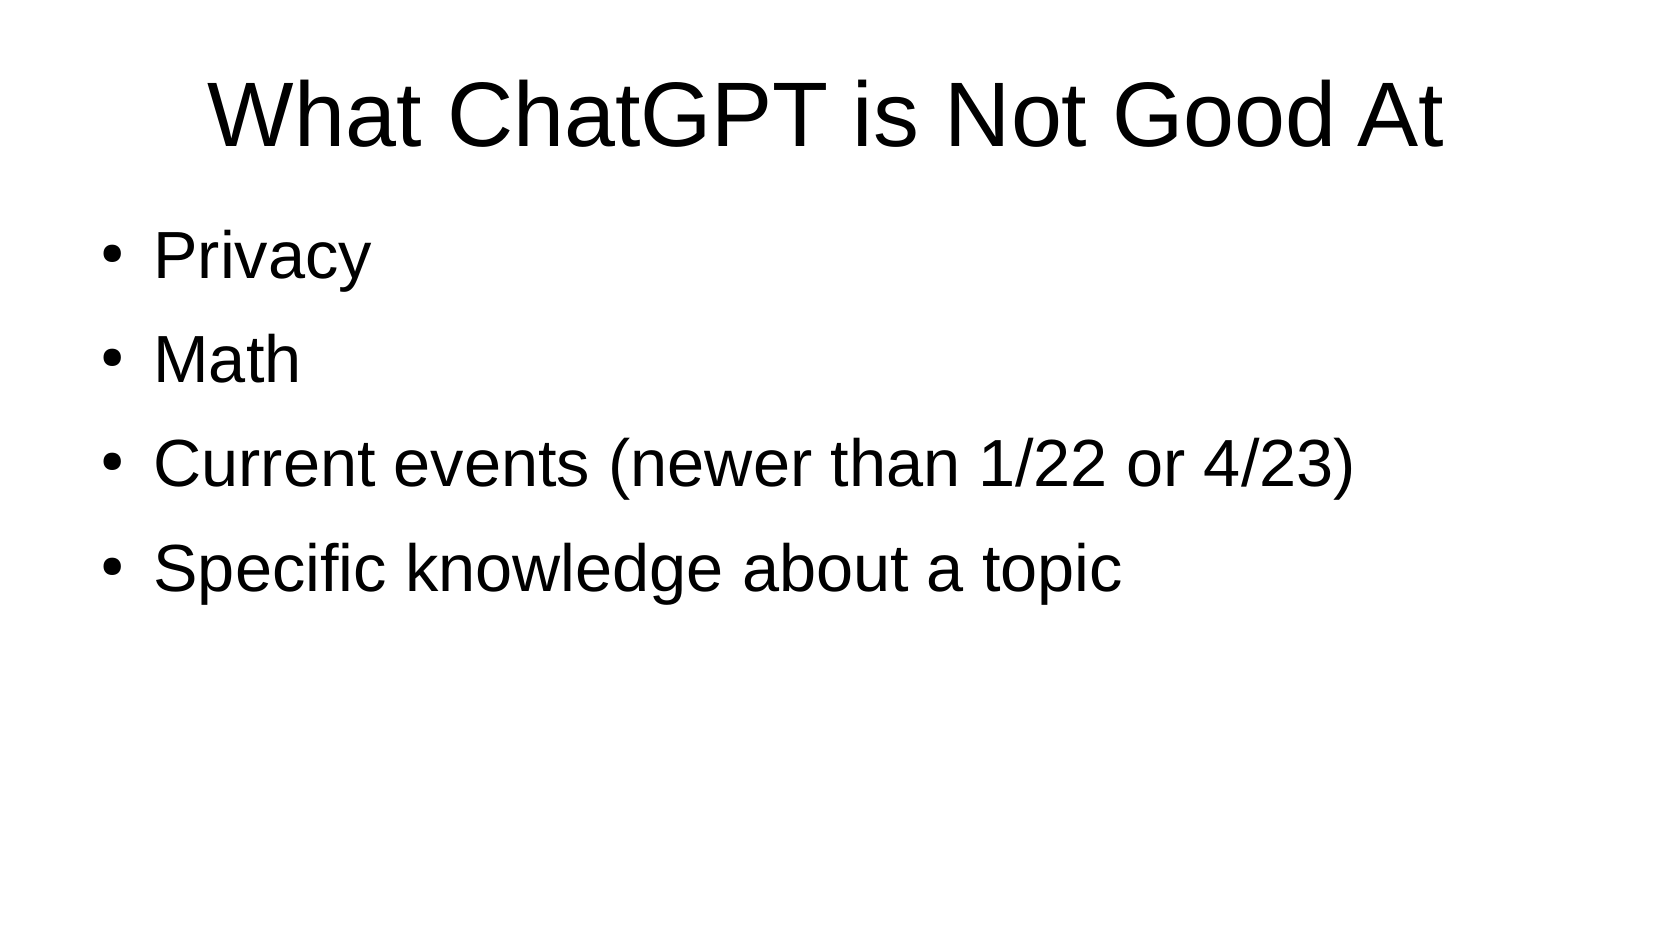

# What ChatGPT is Not Good At
Privacy
Math
Current events (newer than 1/22 or 4/23)
Specific knowledge about a topic